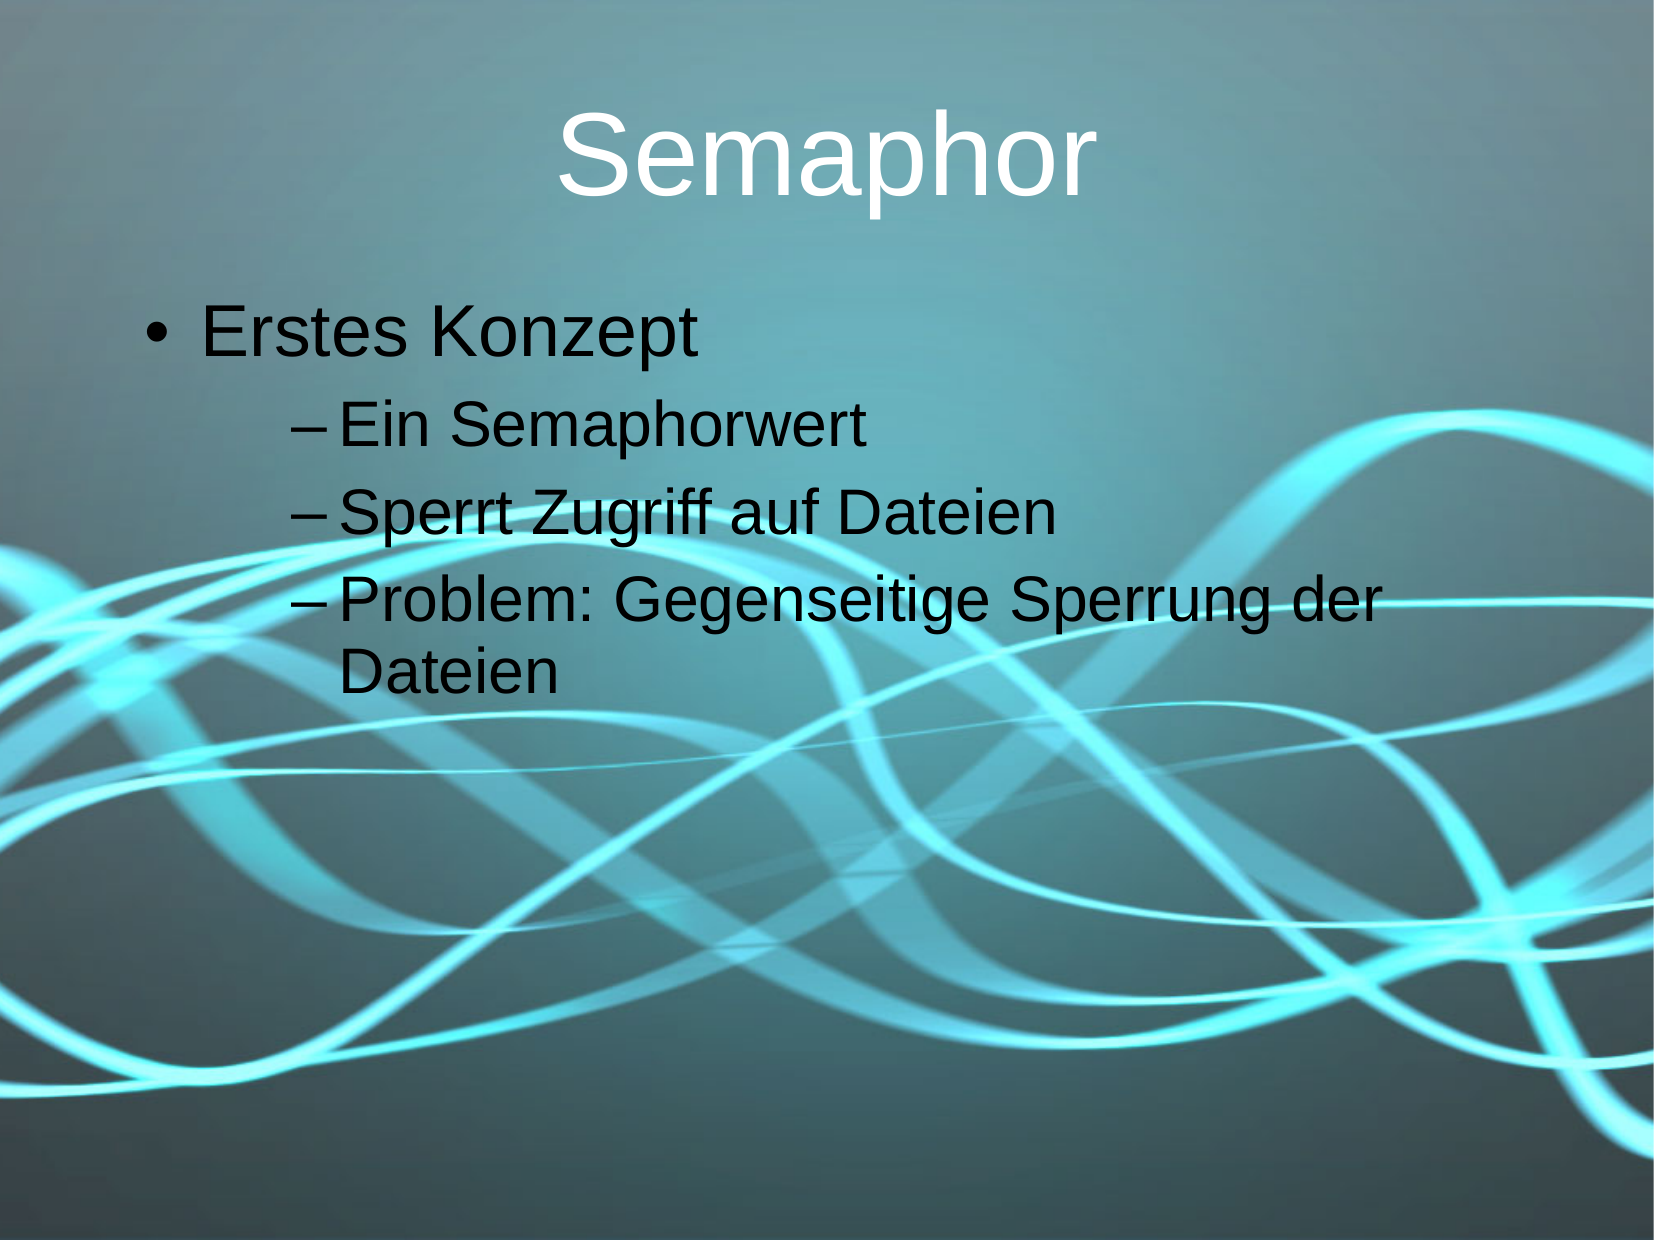

# Semaphor
Erstes Konzept
Ein Semaphorwert
Sperrt Zugriff auf Dateien
Problem: Gegenseitige Sperrung der Dateien